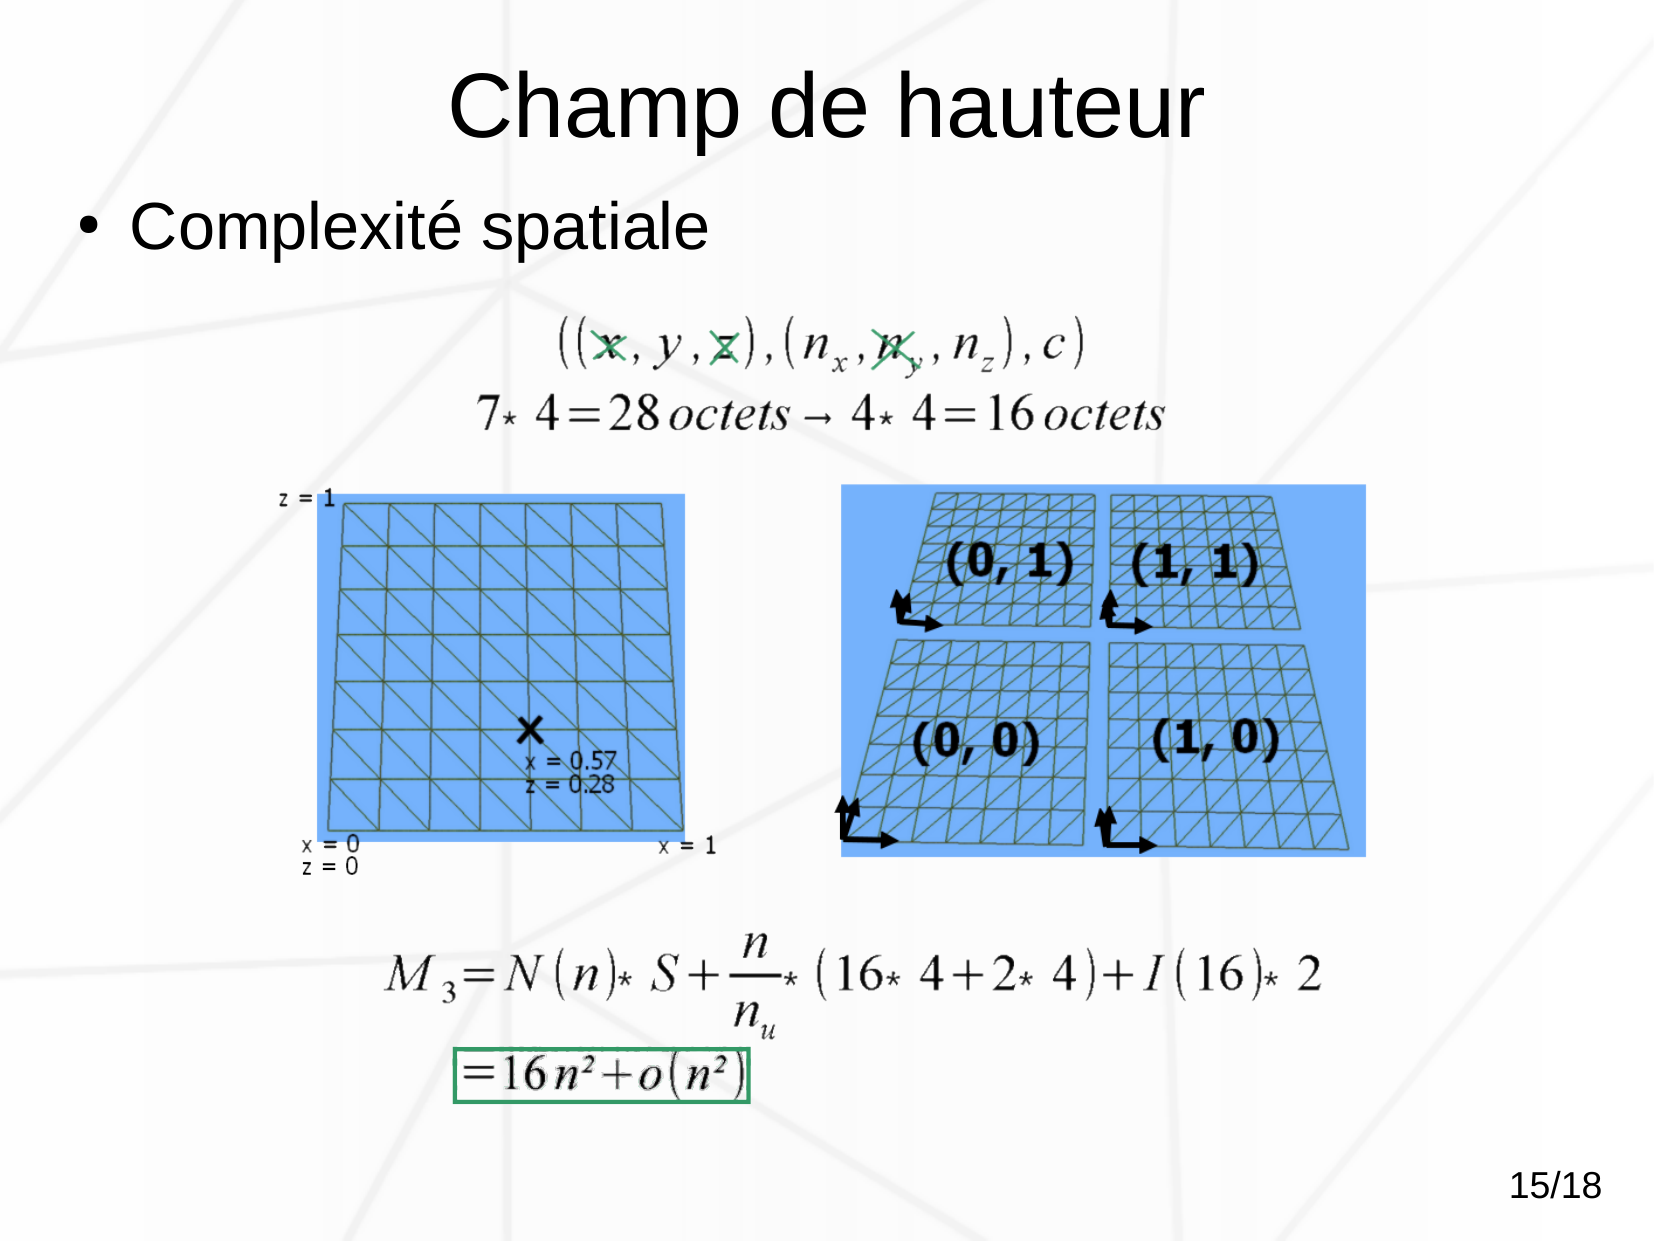

# Champ de hauteur
Complexité spatiale
15/18